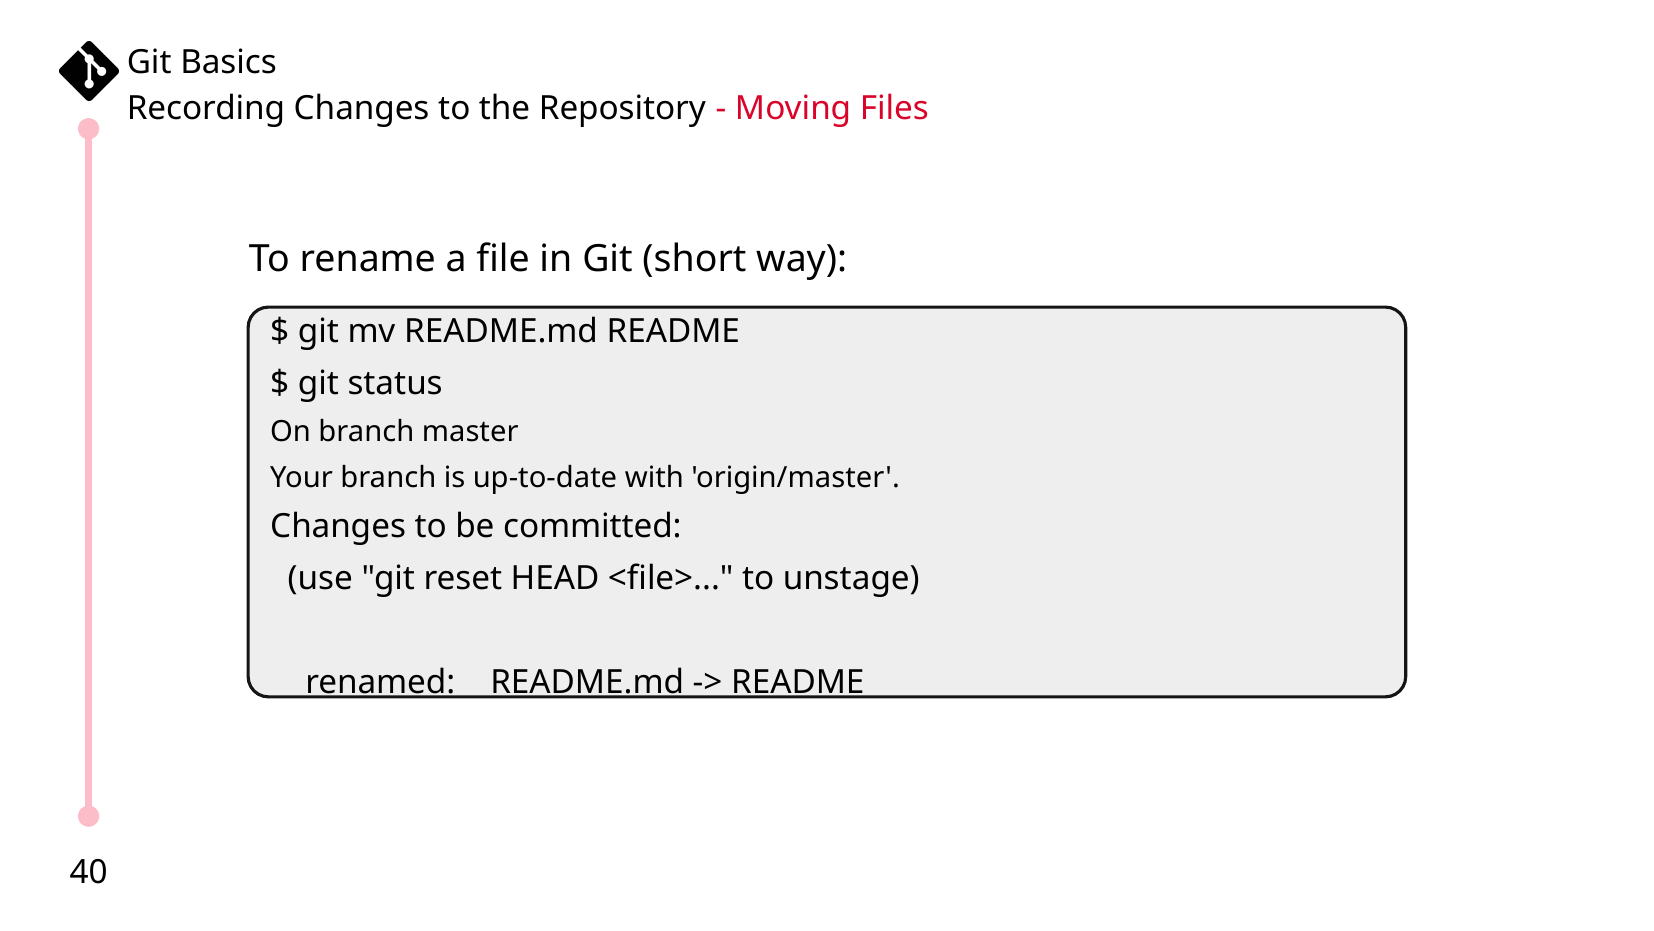

Git Basics
Recording Changes to the Repository - Moving Files
 To rename a file in Git (short way):
$ git mv README.md README
$ git status
On branch master
Your branch is up-to-date with 'origin/master'.
Changes to be committed:
 (use "git reset HEAD <file>..." to unstage)
 renamed: README.md -> README
40